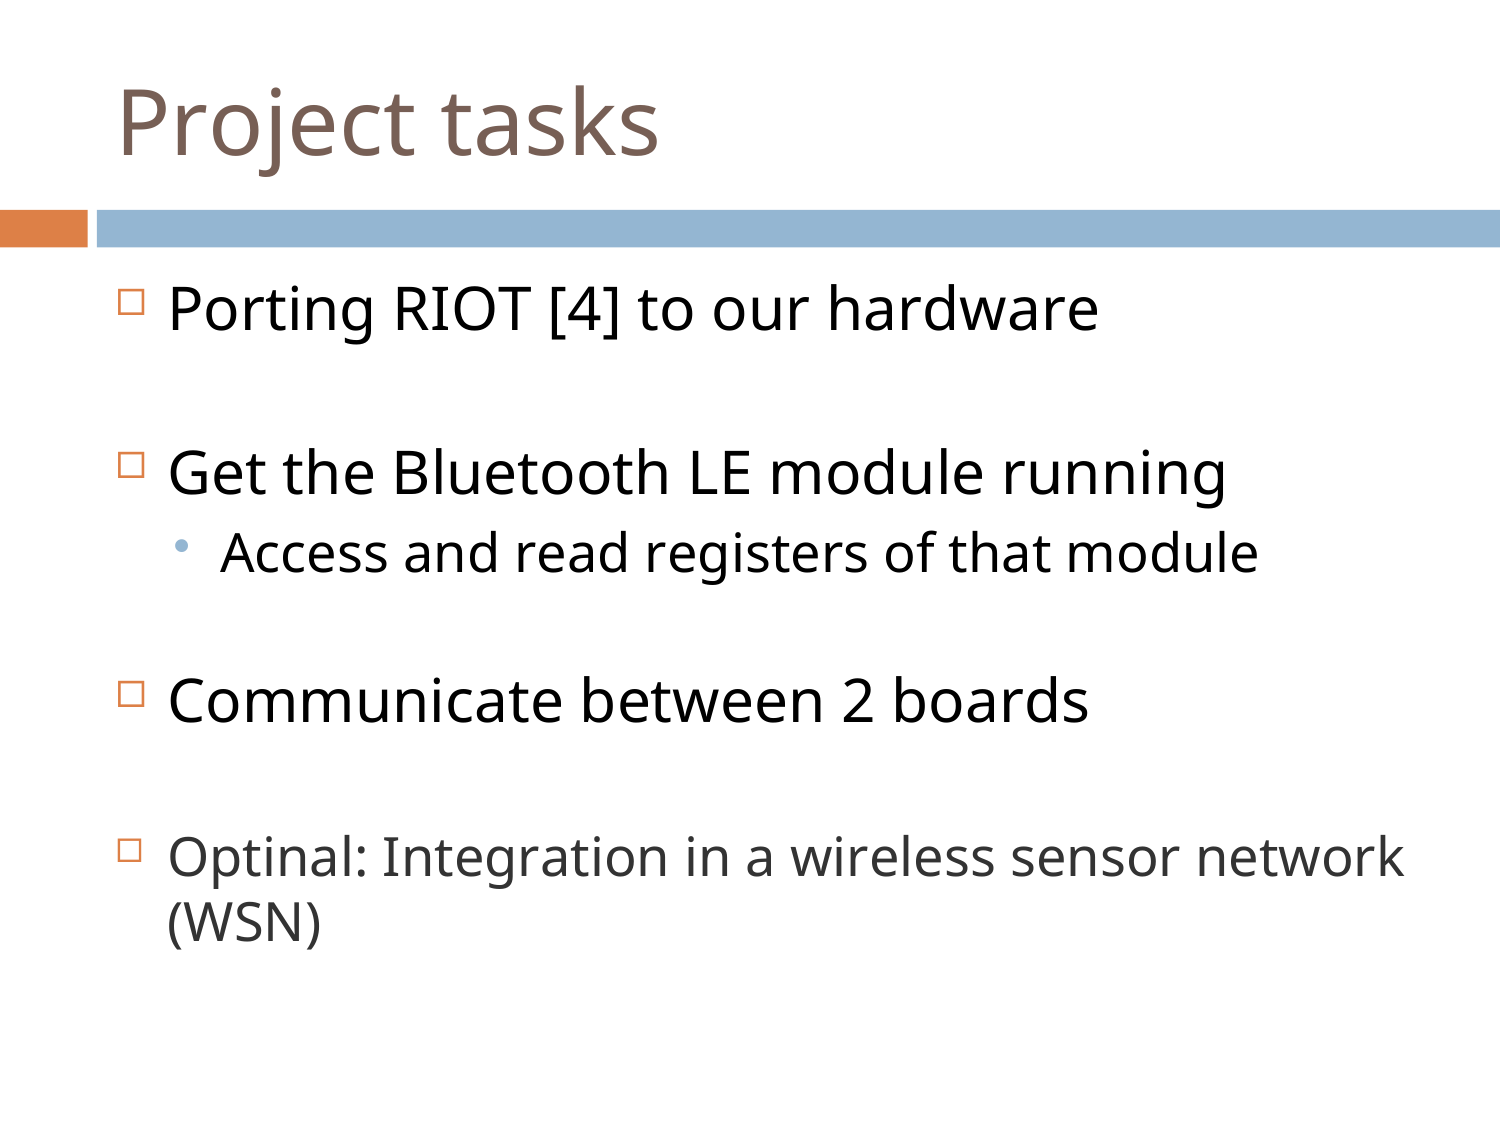

# Project tasks
Porting RIOT [4] to our hardware
Get the Bluetooth LE module running
Access and read registers of that module
Communicate between 2 boards
Optinal: Integration in a wireless sensor network (WSN)